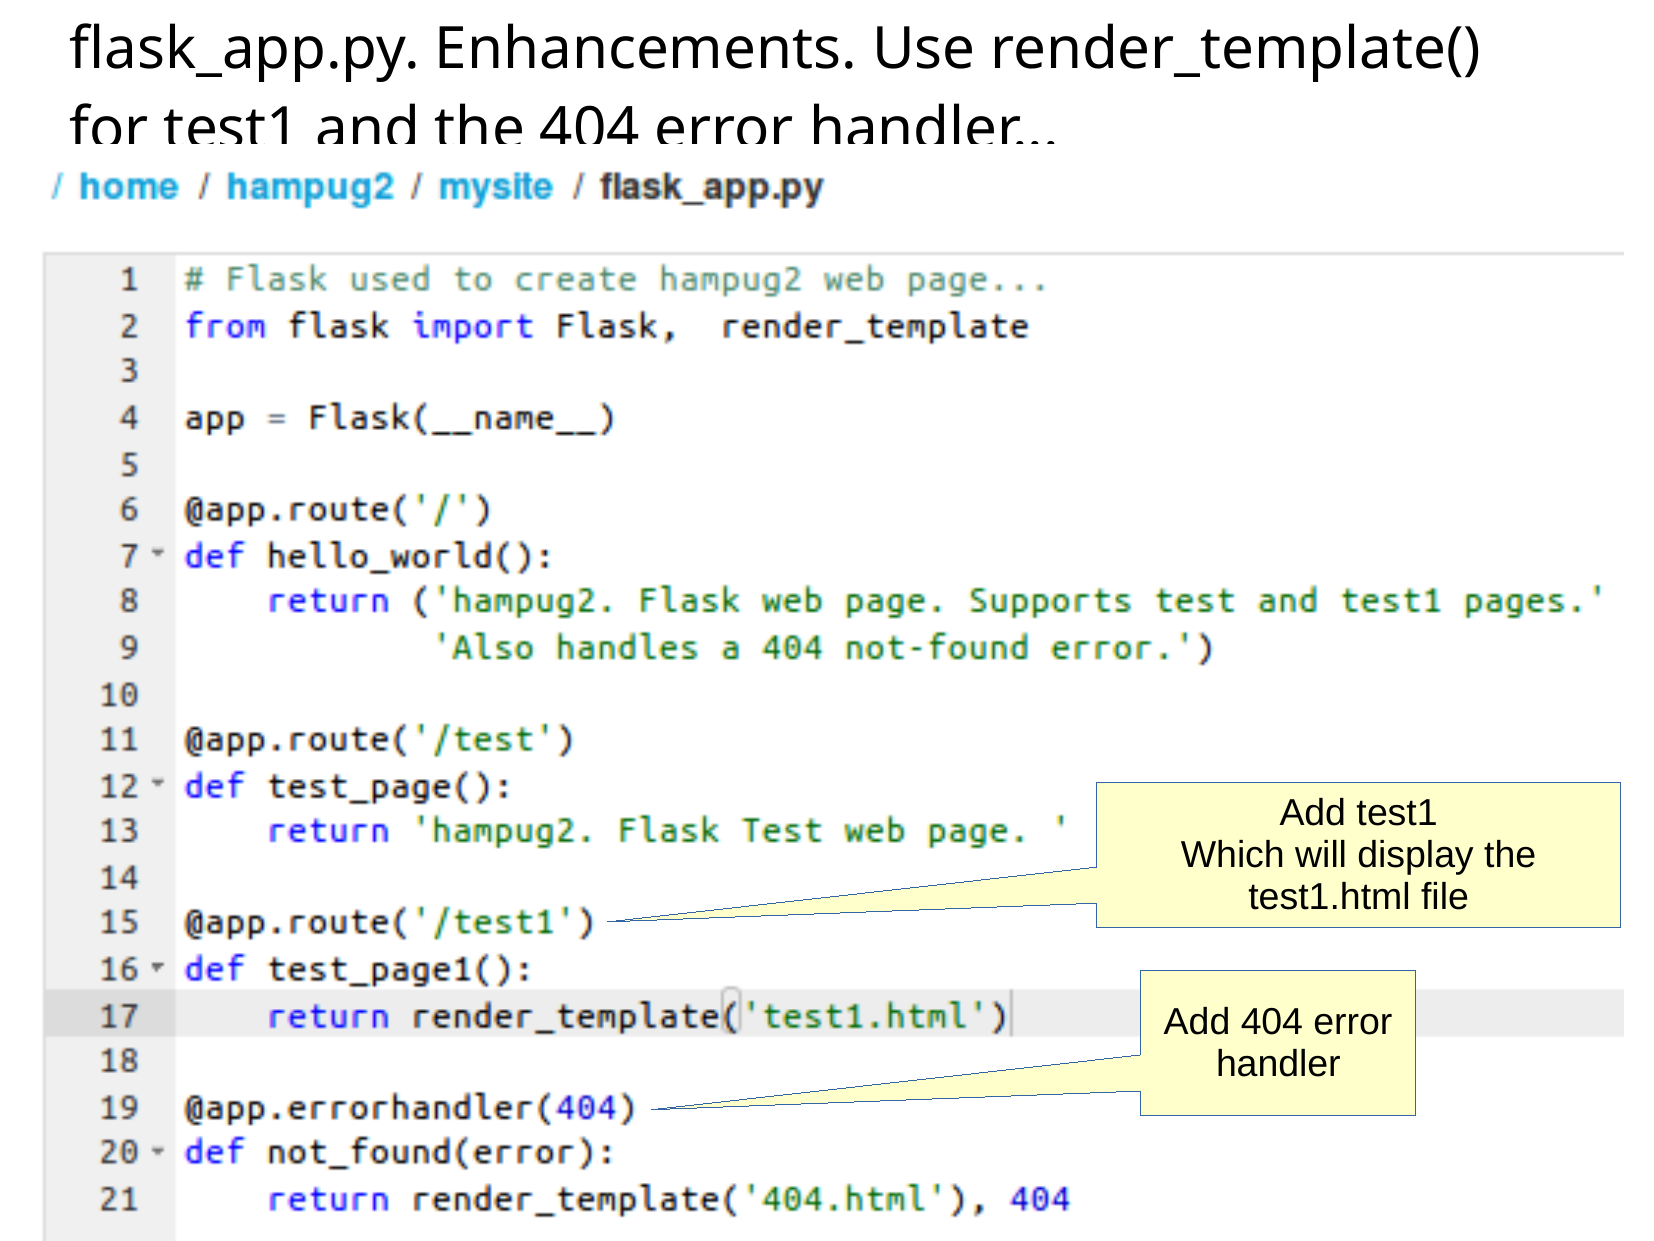

flask_app.py. Enhancements. Use render_template() for test1 and the 404 error handler...
Add test1
Which will display the test1.html file
Add 404 error handler